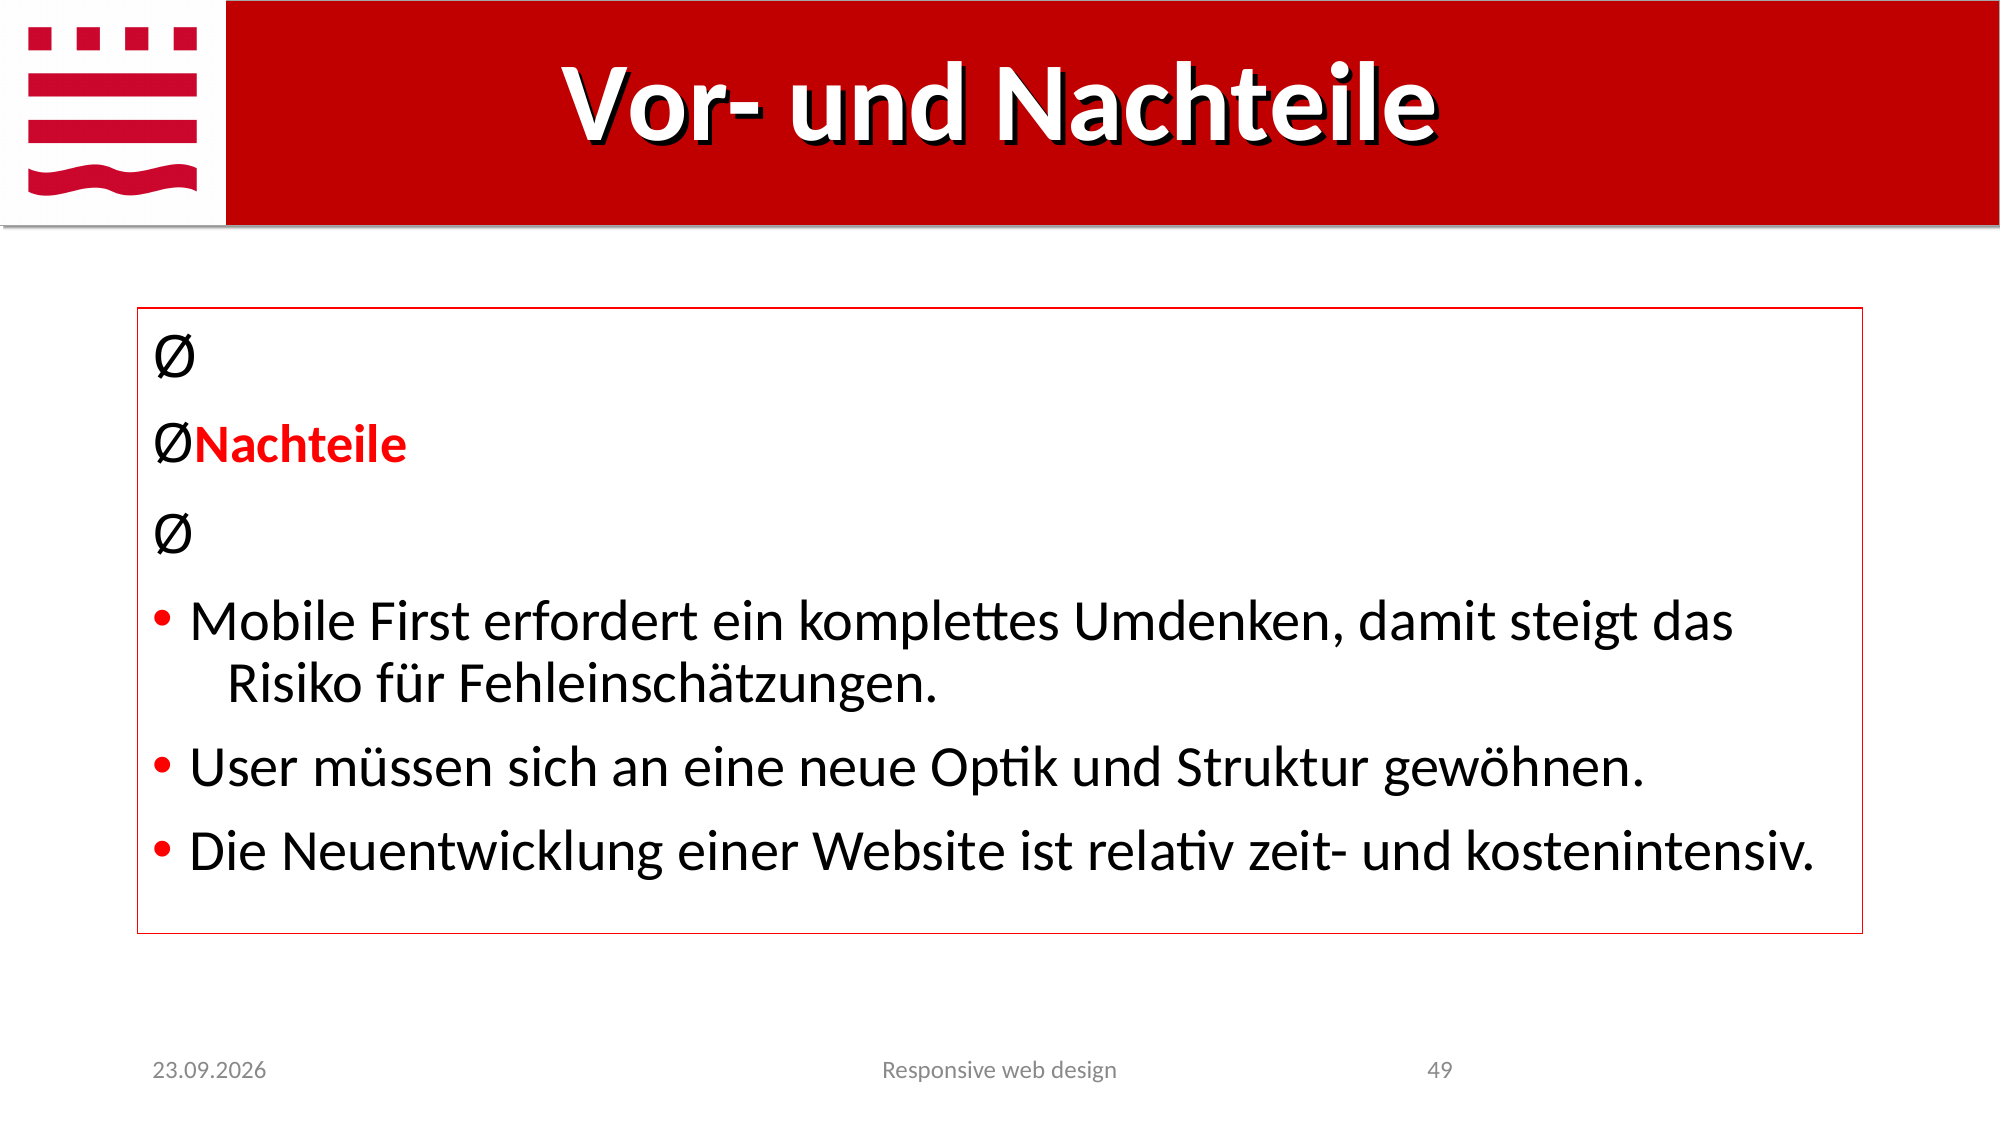

Vor- und Nachteile
# Vor- und Nachteile
Nachteile
Mobile First erfordert ein komplettes Umdenken, damit steigt das Risiko für Fehleinschätzungen.
User müssen sich an eine neue Optik und Struktur gewöhnen.
Die Neuentwicklung einer Website ist relativ zeit- und kostenintensiv.
Responsive web design
49